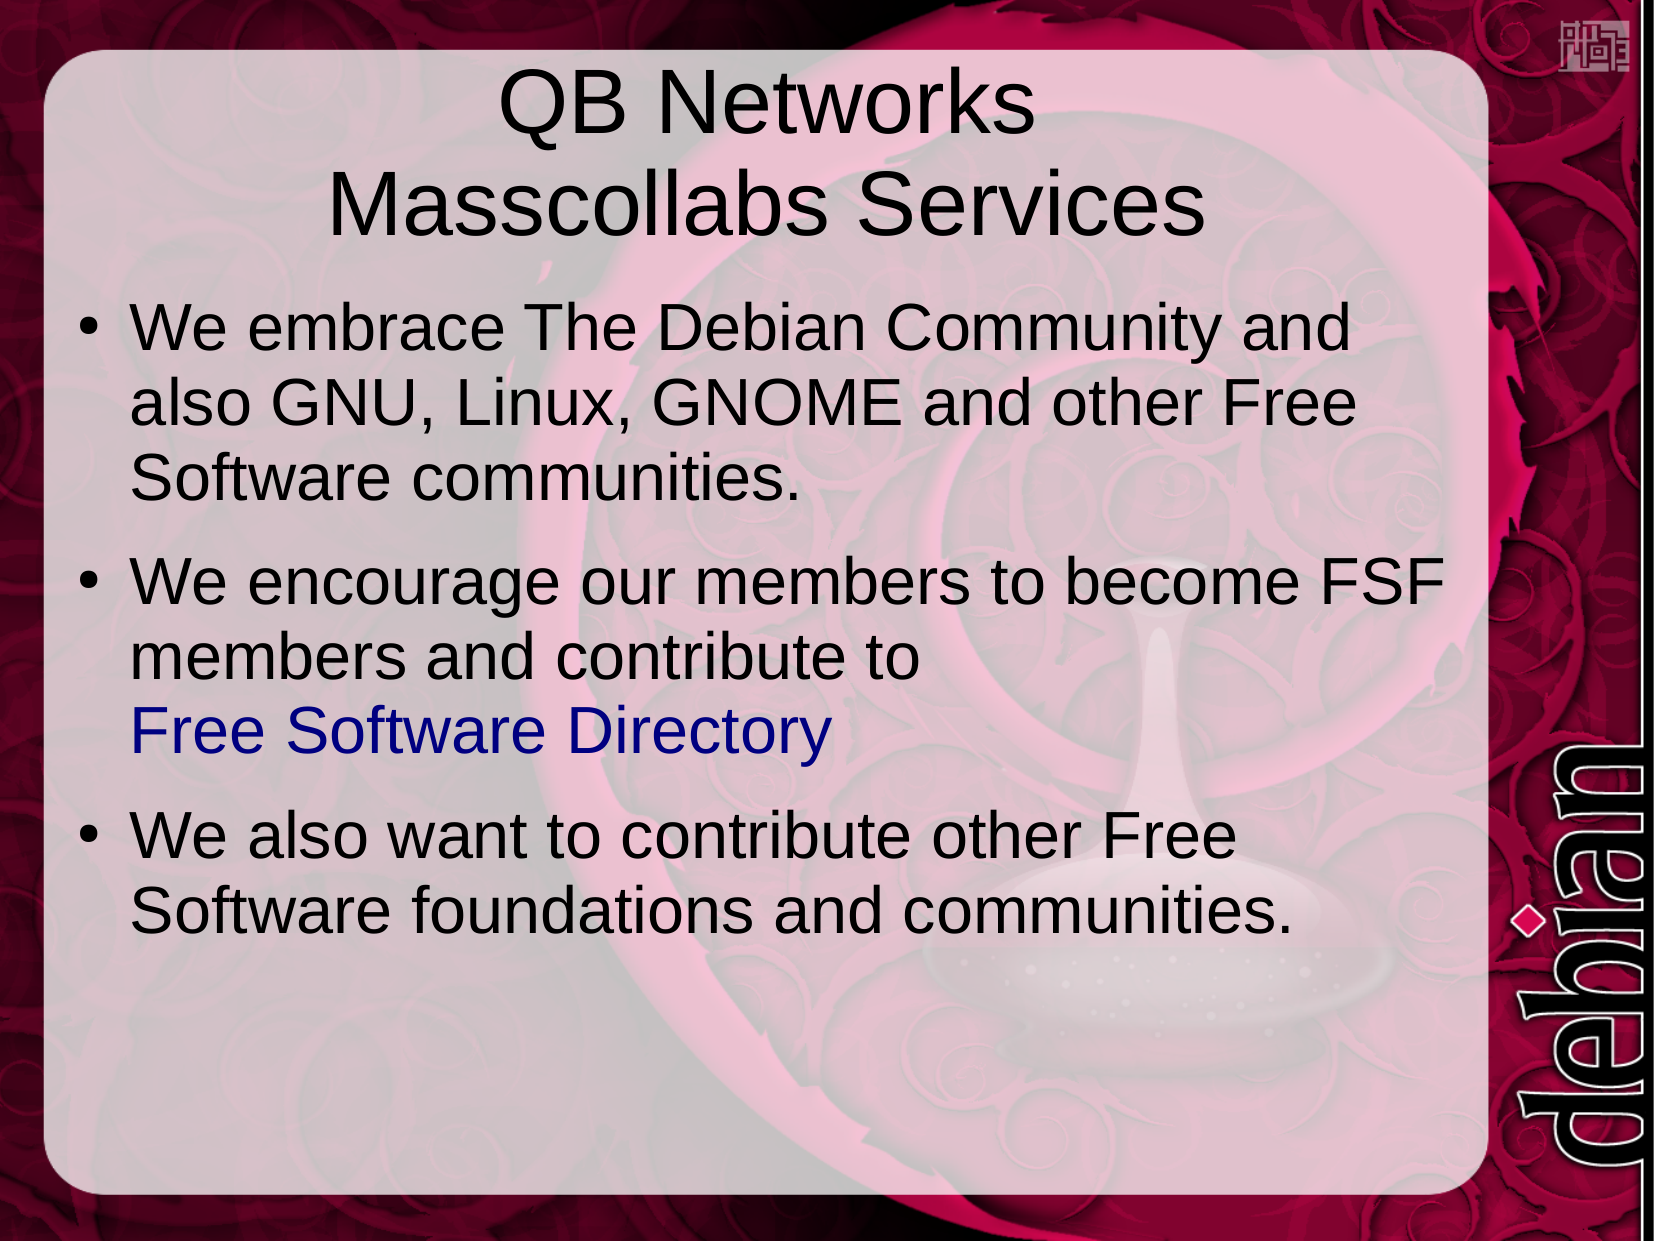

# QB Networks Masscollabs Services
We embrace The Debian Community and also GNU, Linux, GNOME and other Free Software communities.
We encourage our members to become FSF members and contribute to Free Software Directory
We also want to contribute other Free Software foundations and communities.